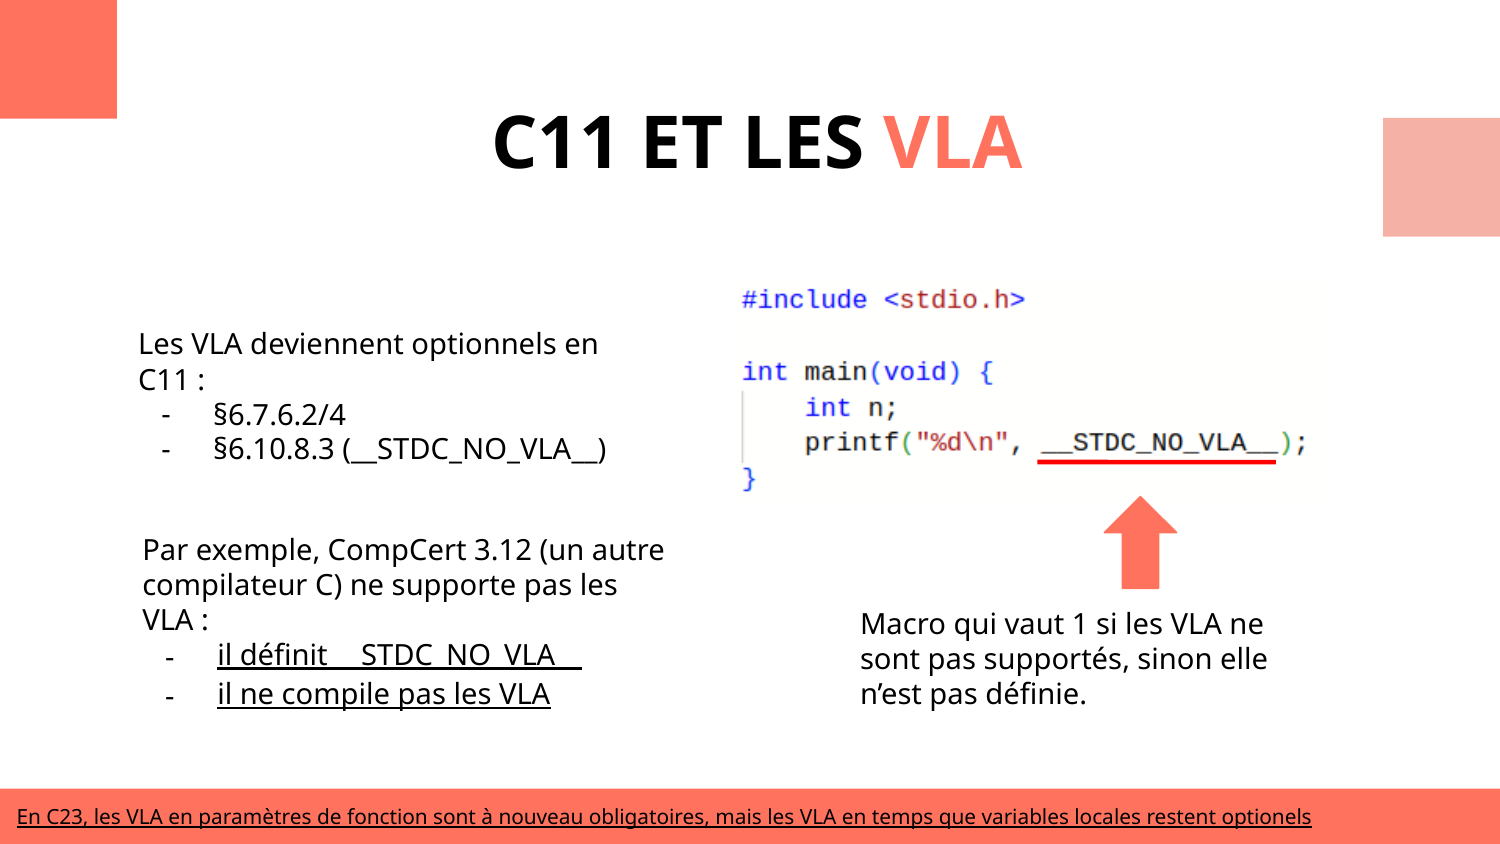

# C11 ET LES VLA
Les VLA deviennent optionnels en C11 :
§6.7.6.2/4
§6.10.8.3 (__STDC_NO_VLA__)
Par exemple, CompCert 3.12 (un autre compilateur C) ne supporte pas les VLA :
il définit __STDC_NO_VLA__
il ne compile pas les VLA
Macro qui vaut 1 si les VLA ne sont pas supportés, sinon elle n’est pas définie.
En C23, les VLA en paramètres de fonction sont à nouveau obligatoires, mais les VLA en temps que variables locales restent optionels